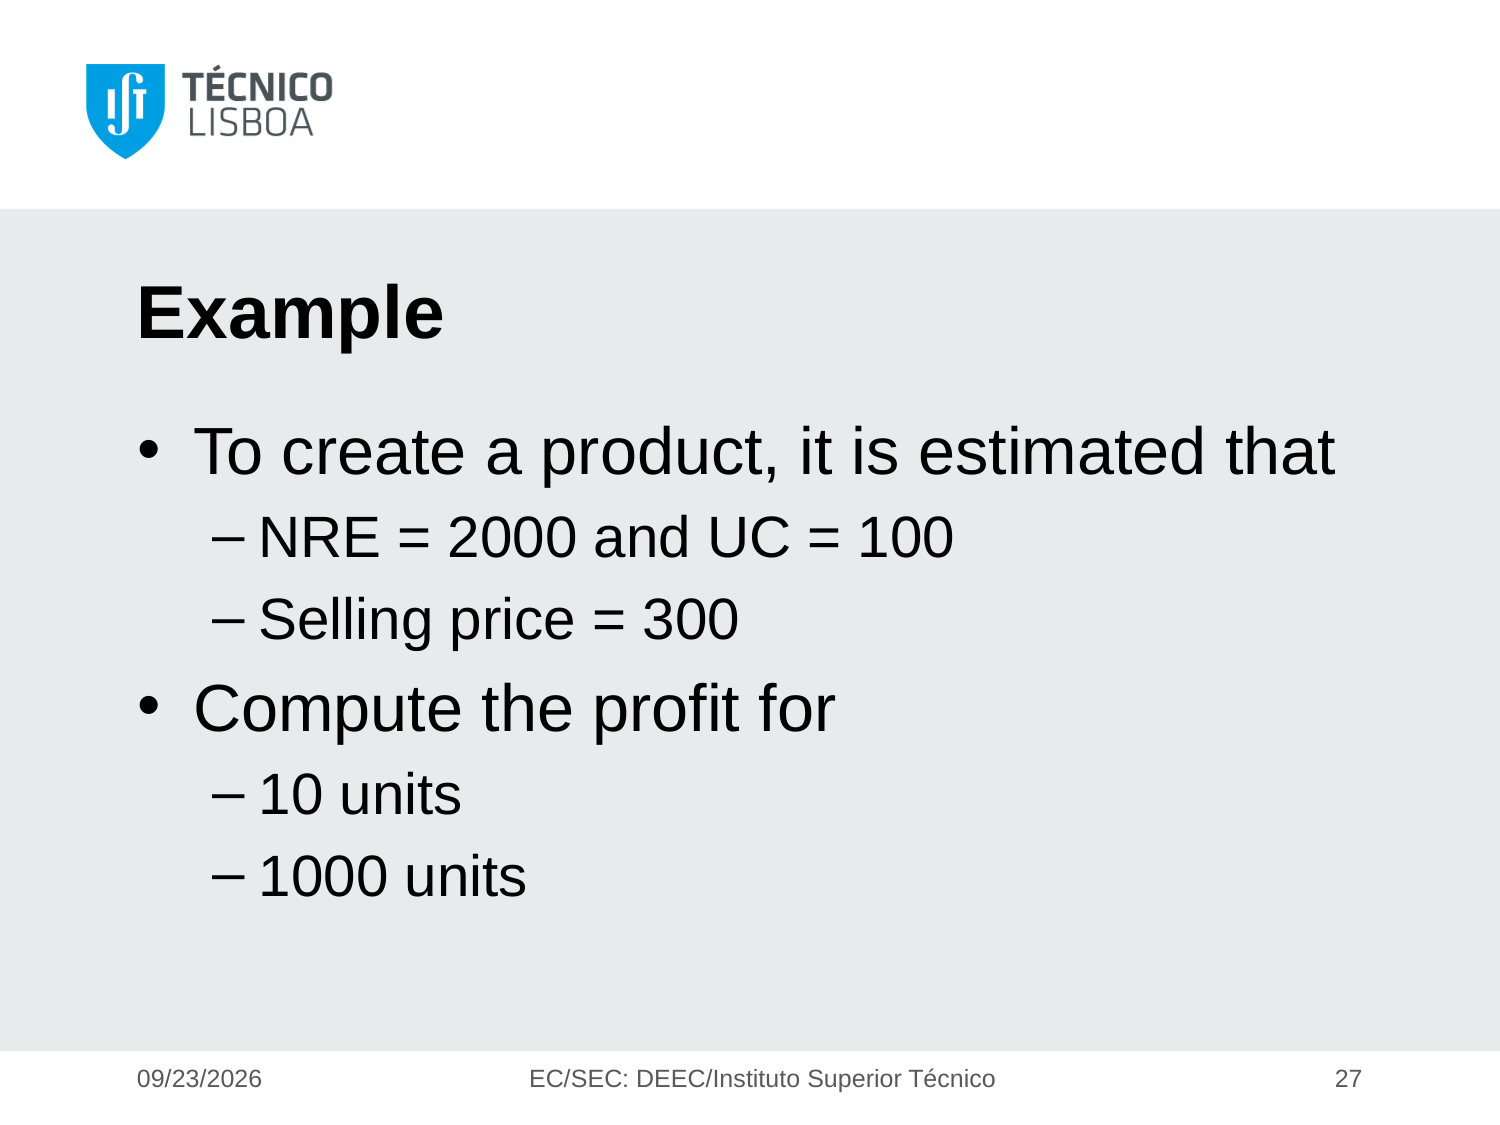

# Example
To create a product, it is estimated that
NRE = 2000 and UC = 100
Selling price = 300
Compute the profit for
10 units
1000 units
EC/SEC: DEEC/Instituto Superior Técnico